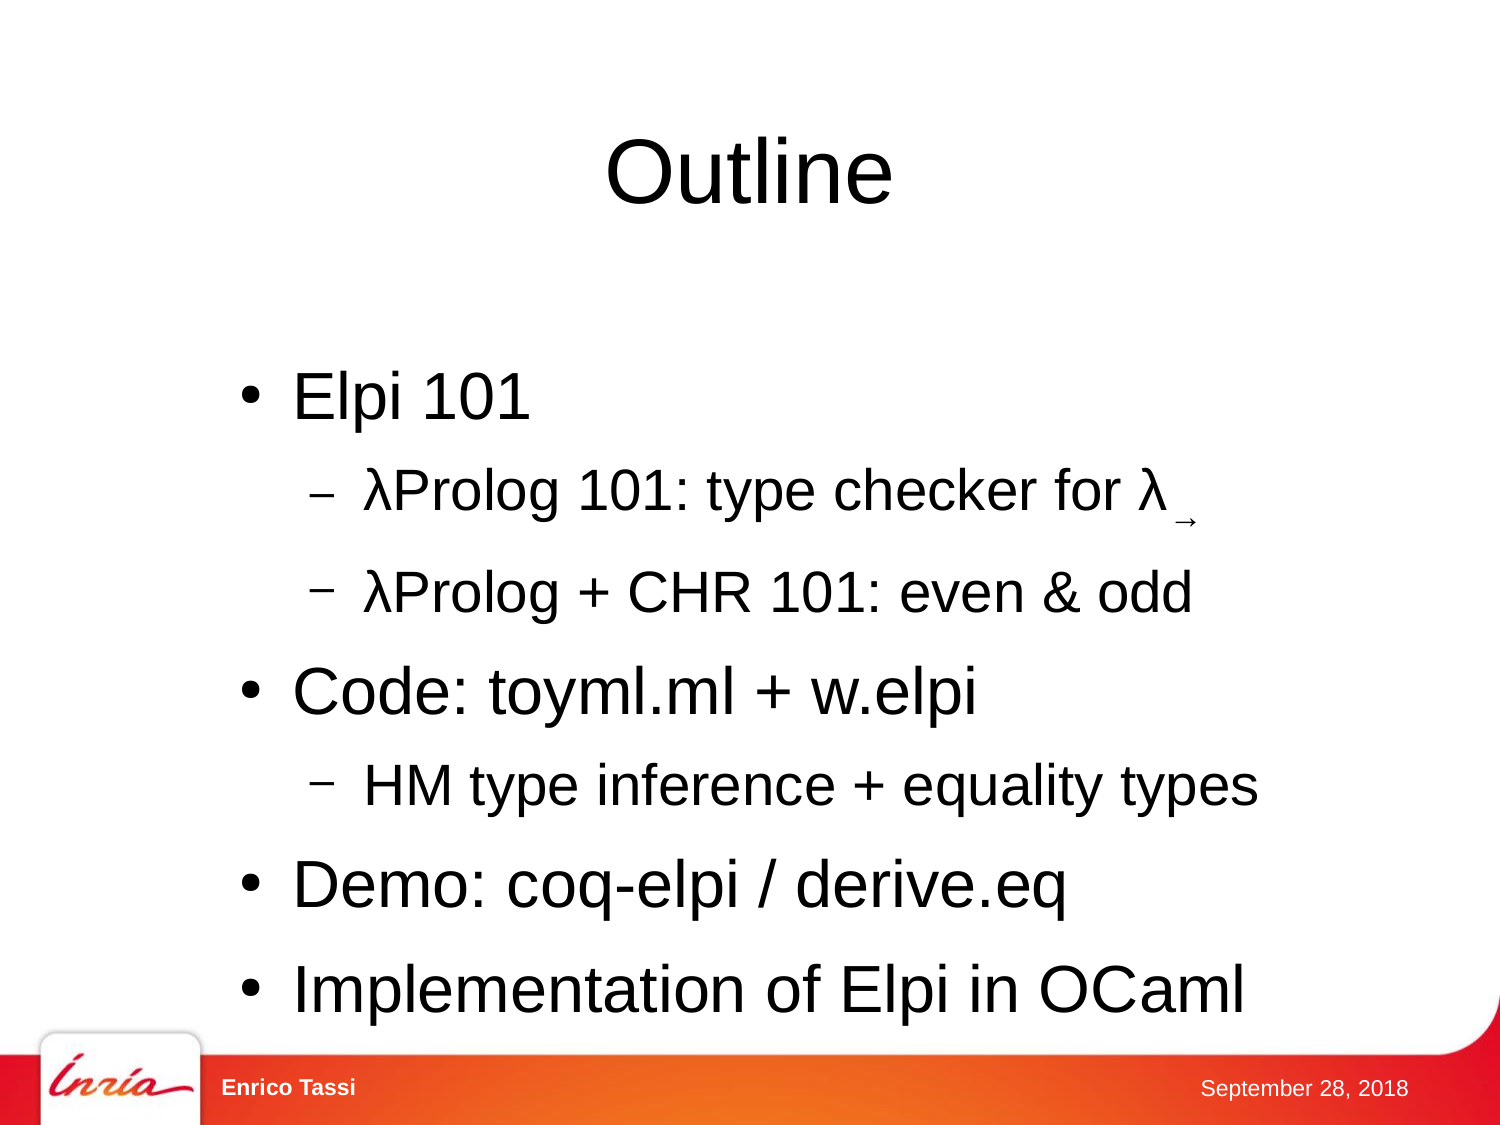

# Outline
Elpi 101
λProlog 101: type checker for λ→
λProlog + CHR 101: even & odd
Code: toyml.ml + w.elpi
HM type inference + equality types
Demo: coq-elpi / derive.eq
Implementation of Elpi in OCaml